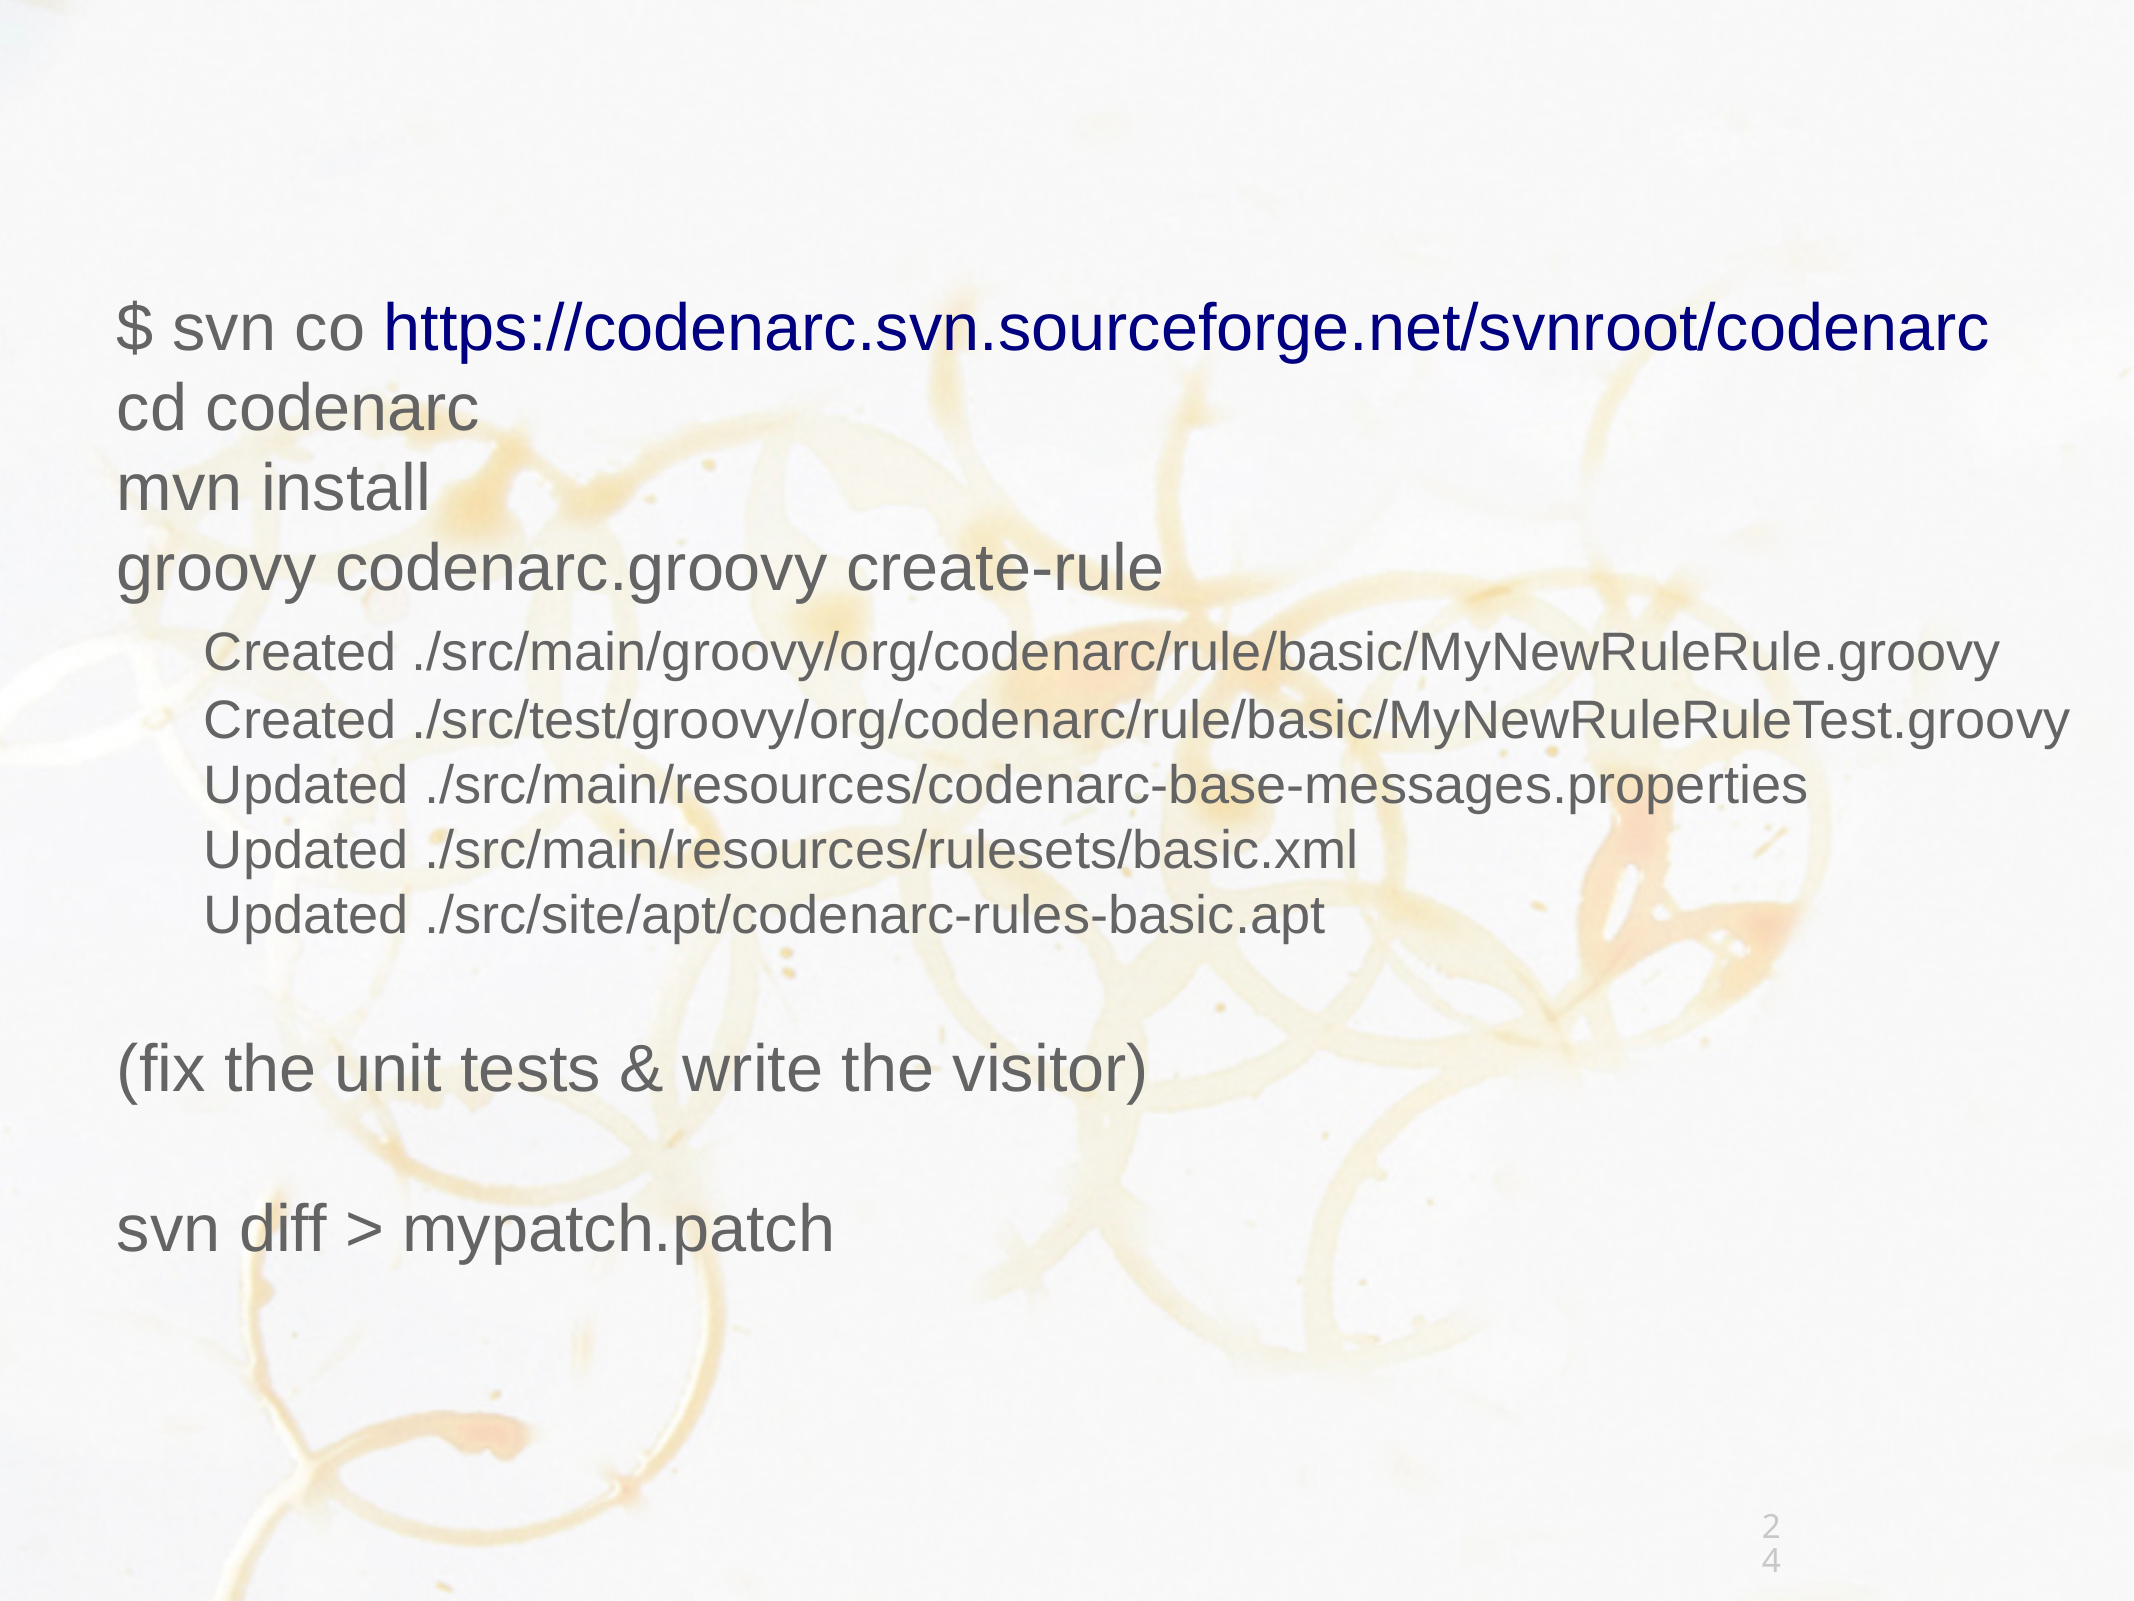

# $ svn co https://codenarc.svn.sourceforge.net/svnroot/codenarc cd codenarc mvn install groovy codenarc.groovy create-rule Created ./src/main/groovy/org/codenarc/rule/basic/MyNewRuleRule.groovy Created ./src/test/groovy/org/codenarc/rule/basic/MyNewRuleRuleTest.groovy Updated ./src/main/resources/codenarc-base-messages.properties Updated ./src/main/resources/rulesets/basic.xml Updated ./src/site/apt/codenarc-rules-basic.apt (fix the unit tests & write the visitor) svn diff > mypatch.patch
24